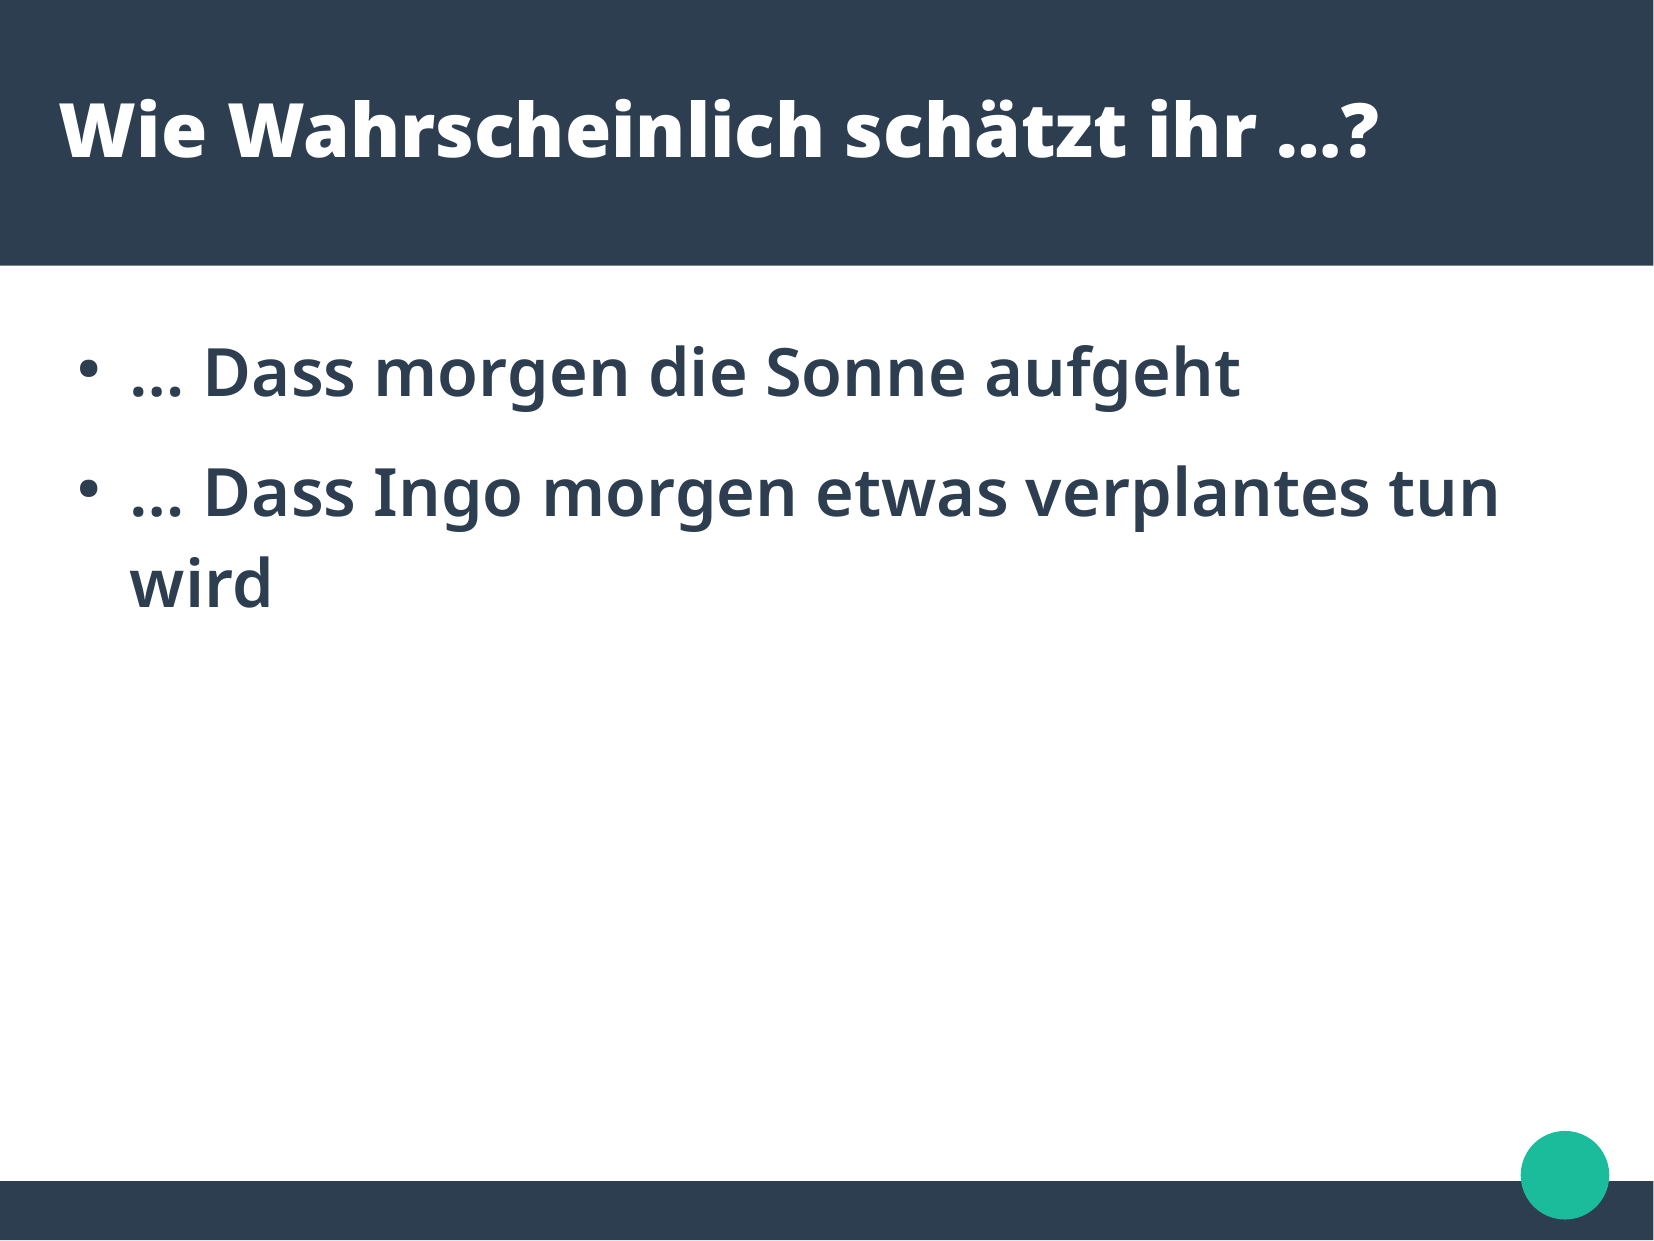

# Wie Wahrscheinlich schätzt ihr …?
… Dass morgen die Sonne aufgeht
… Dass Ingo morgen etwas verplantes tun wird